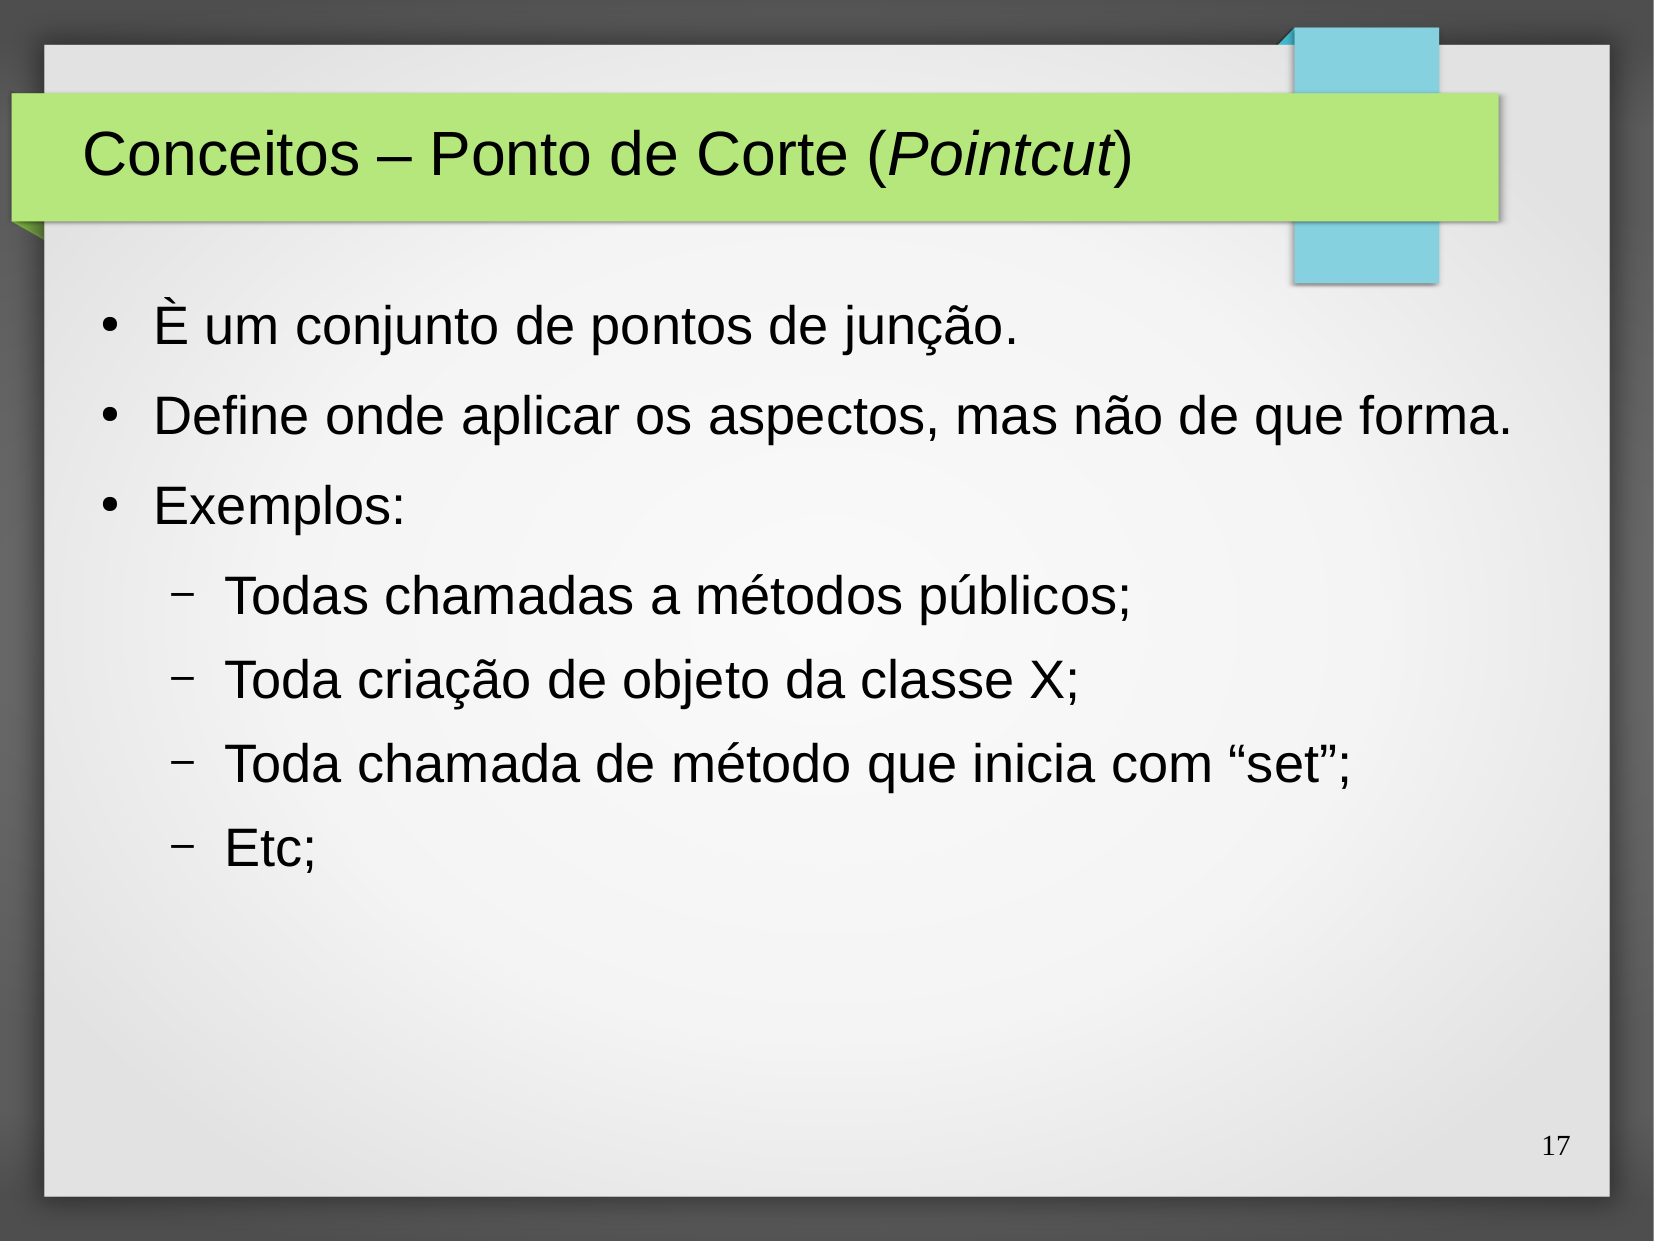

# Conceitos – Ponto de Corte (Pointcut)
È um conjunto de pontos de junção.
Define onde aplicar os aspectos, mas não de que forma.
Exemplos:
Todas chamadas a métodos públicos;
Toda criação de objeto da classe X;
Toda chamada de método que inicia com “set”;
Etc;
17